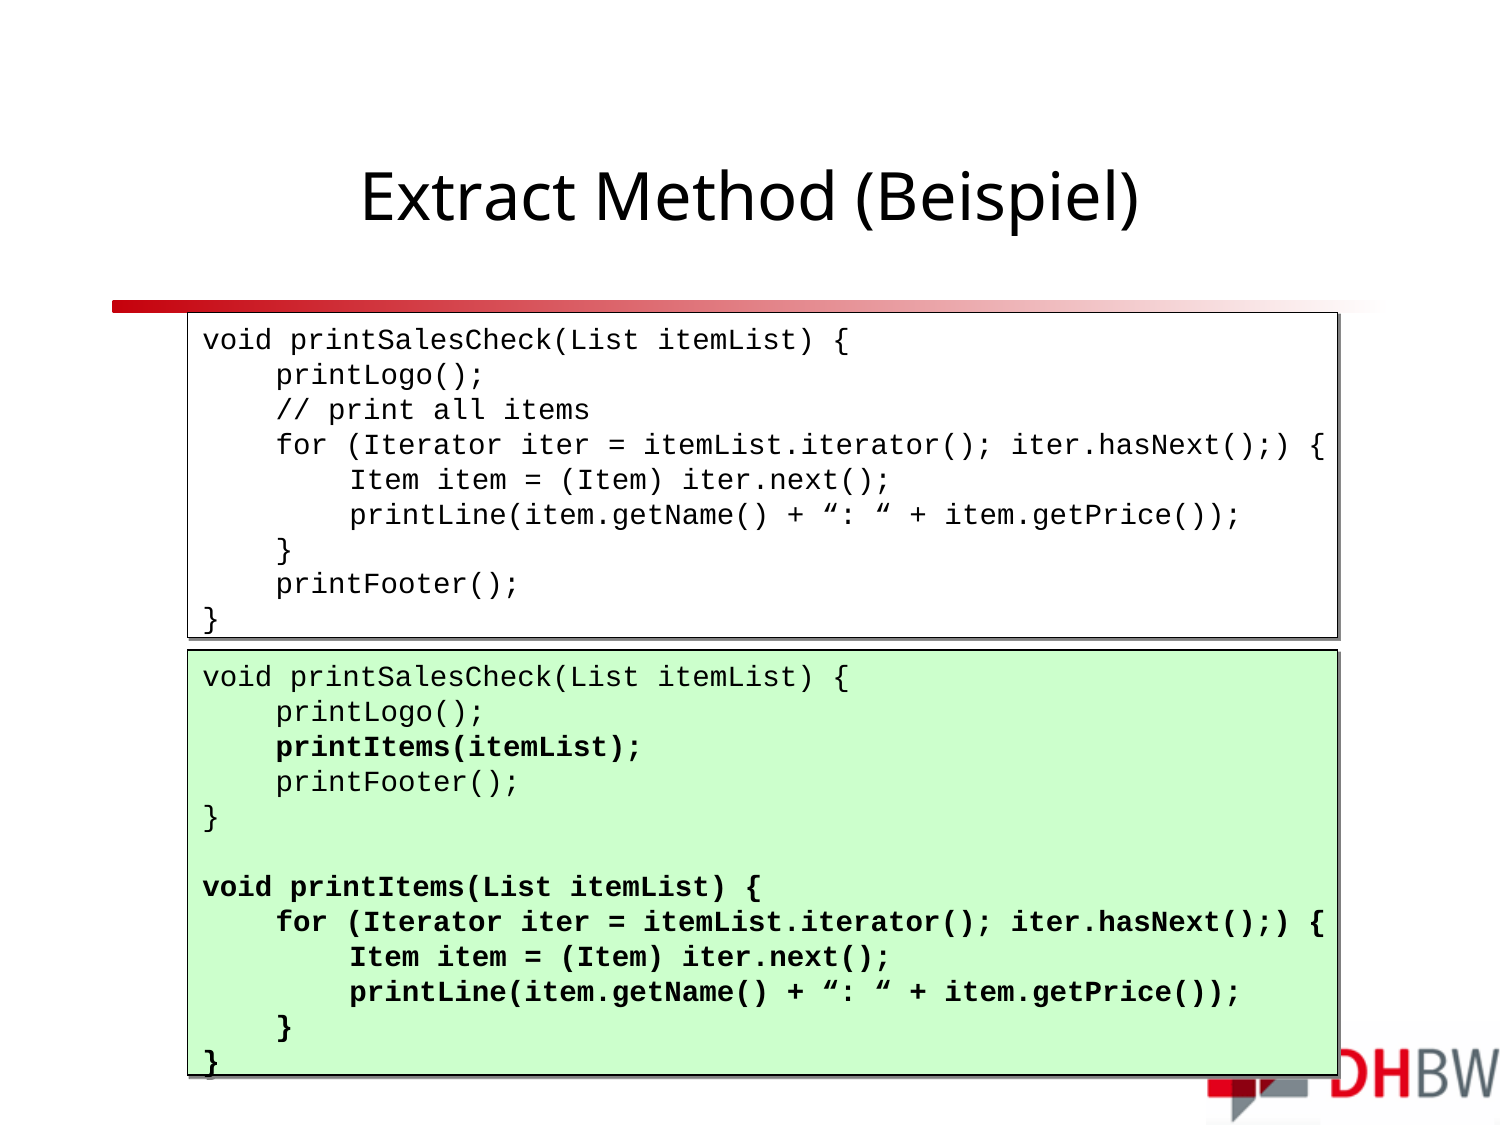

# Extract Method (Beispiel)
void printSalesCheck(List itemList) {
	printLogo();
	// print all items
	for (Iterator iter = itemList.iterator(); iter.hasNext();) {
		Item item = (Item) iter.next();
		printLine(item.getName() + “: “ + item.getPrice());
	}
	printFooter();
}
void printSalesCheck(List itemList) {
	printLogo();
	printItems(itemList);
	printFooter();
}
void printItems(List itemList) {
	for (Iterator iter = itemList.iterator(); iter.hasNext();) {
		Item item = (Item) iter.next();
		printLine(item.getName() + “: “ + item.getPrice());
	}
}